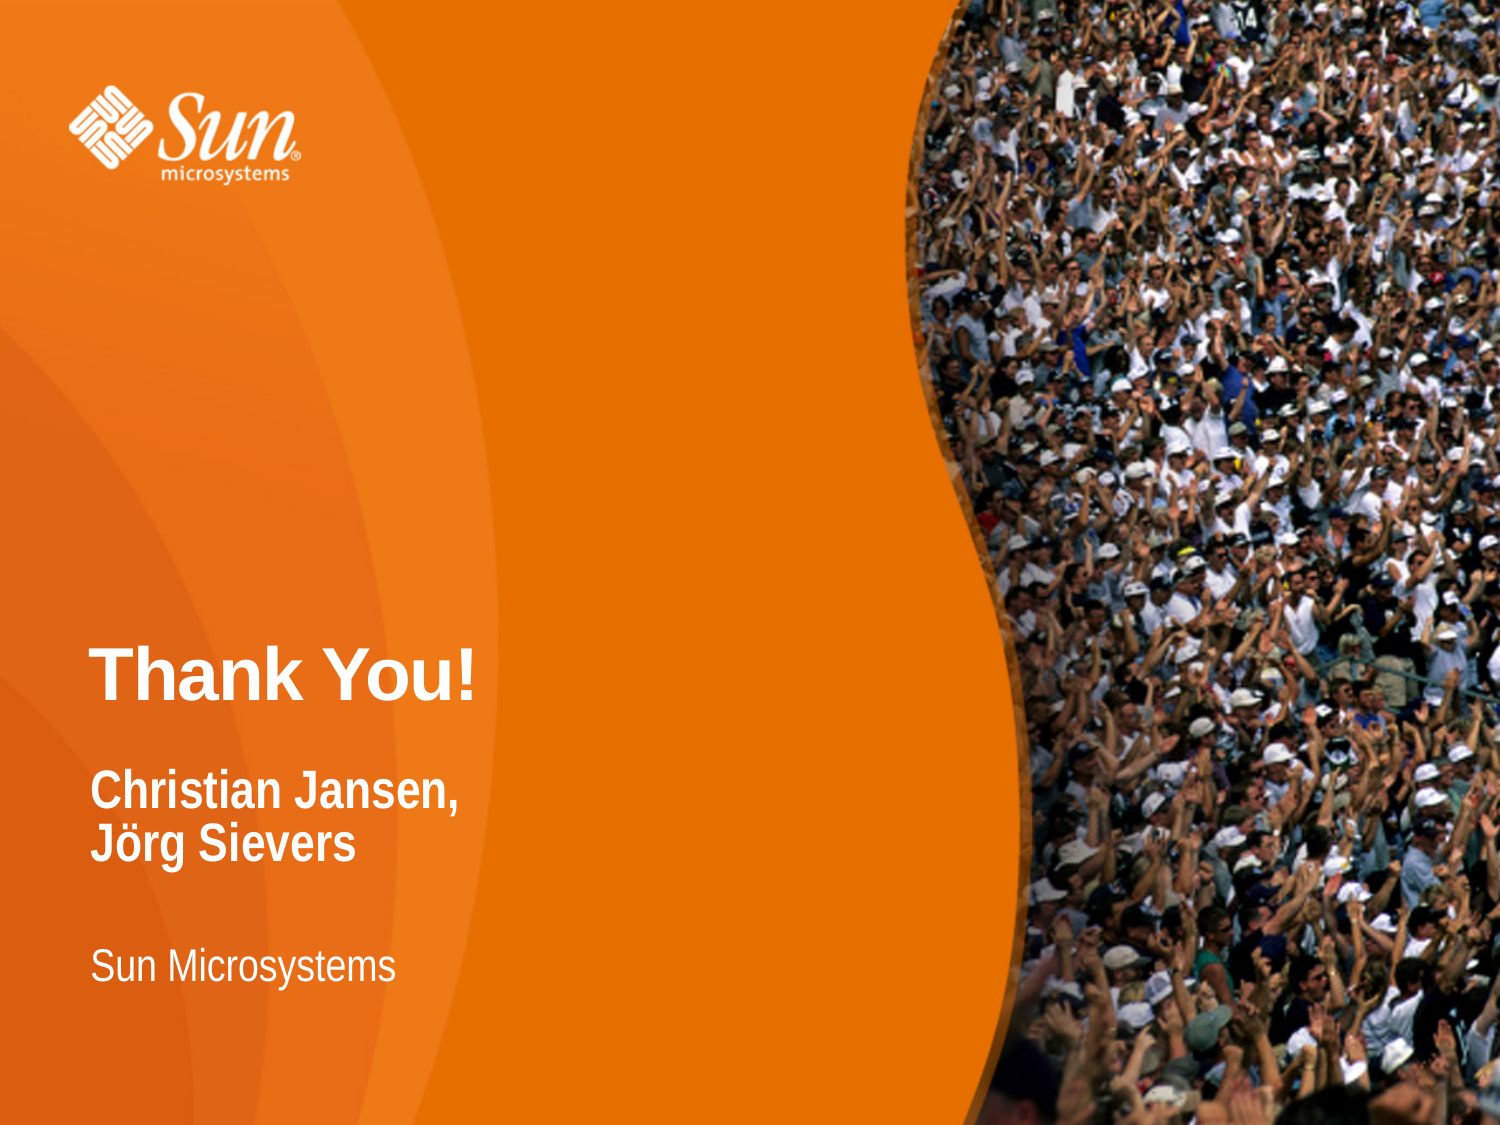

# The OpenOffice.org Specification Process Demystified
Thank You!
Christian Jansen,
Jörg Sievers
Sun Microsystems
Christian Jansen,
Jörg Sievers
Sun Microsystems